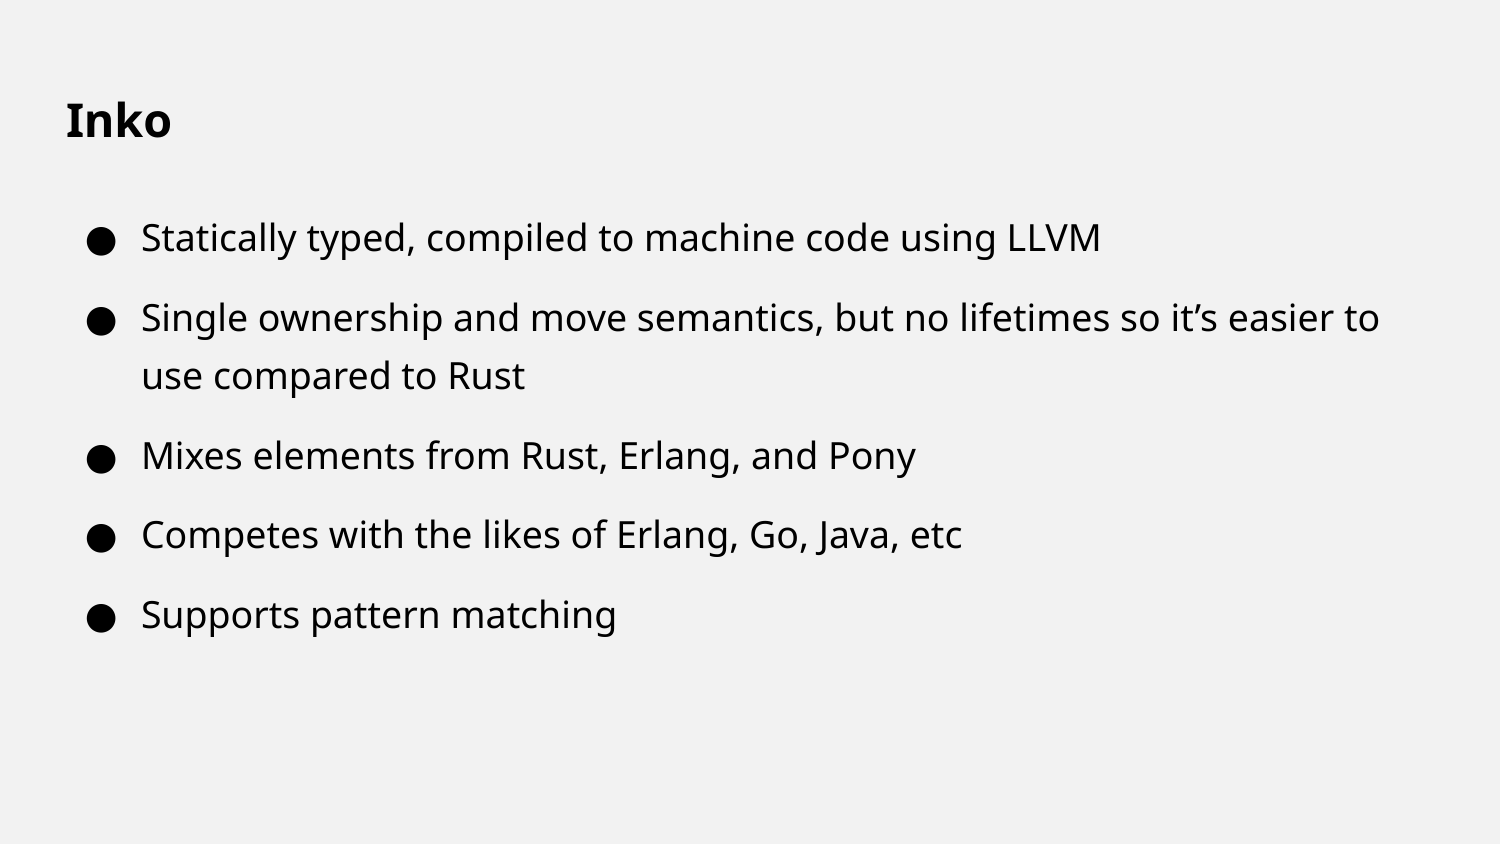

# Inko
Statically typed, compiled to machine code using LLVM
Single ownership and move semantics, but no lifetimes so it’s easier to use compared to Rust
Mixes elements from Rust, Erlang, and Pony
Competes with the likes of Erlang, Go, Java, etc
Supports pattern matching